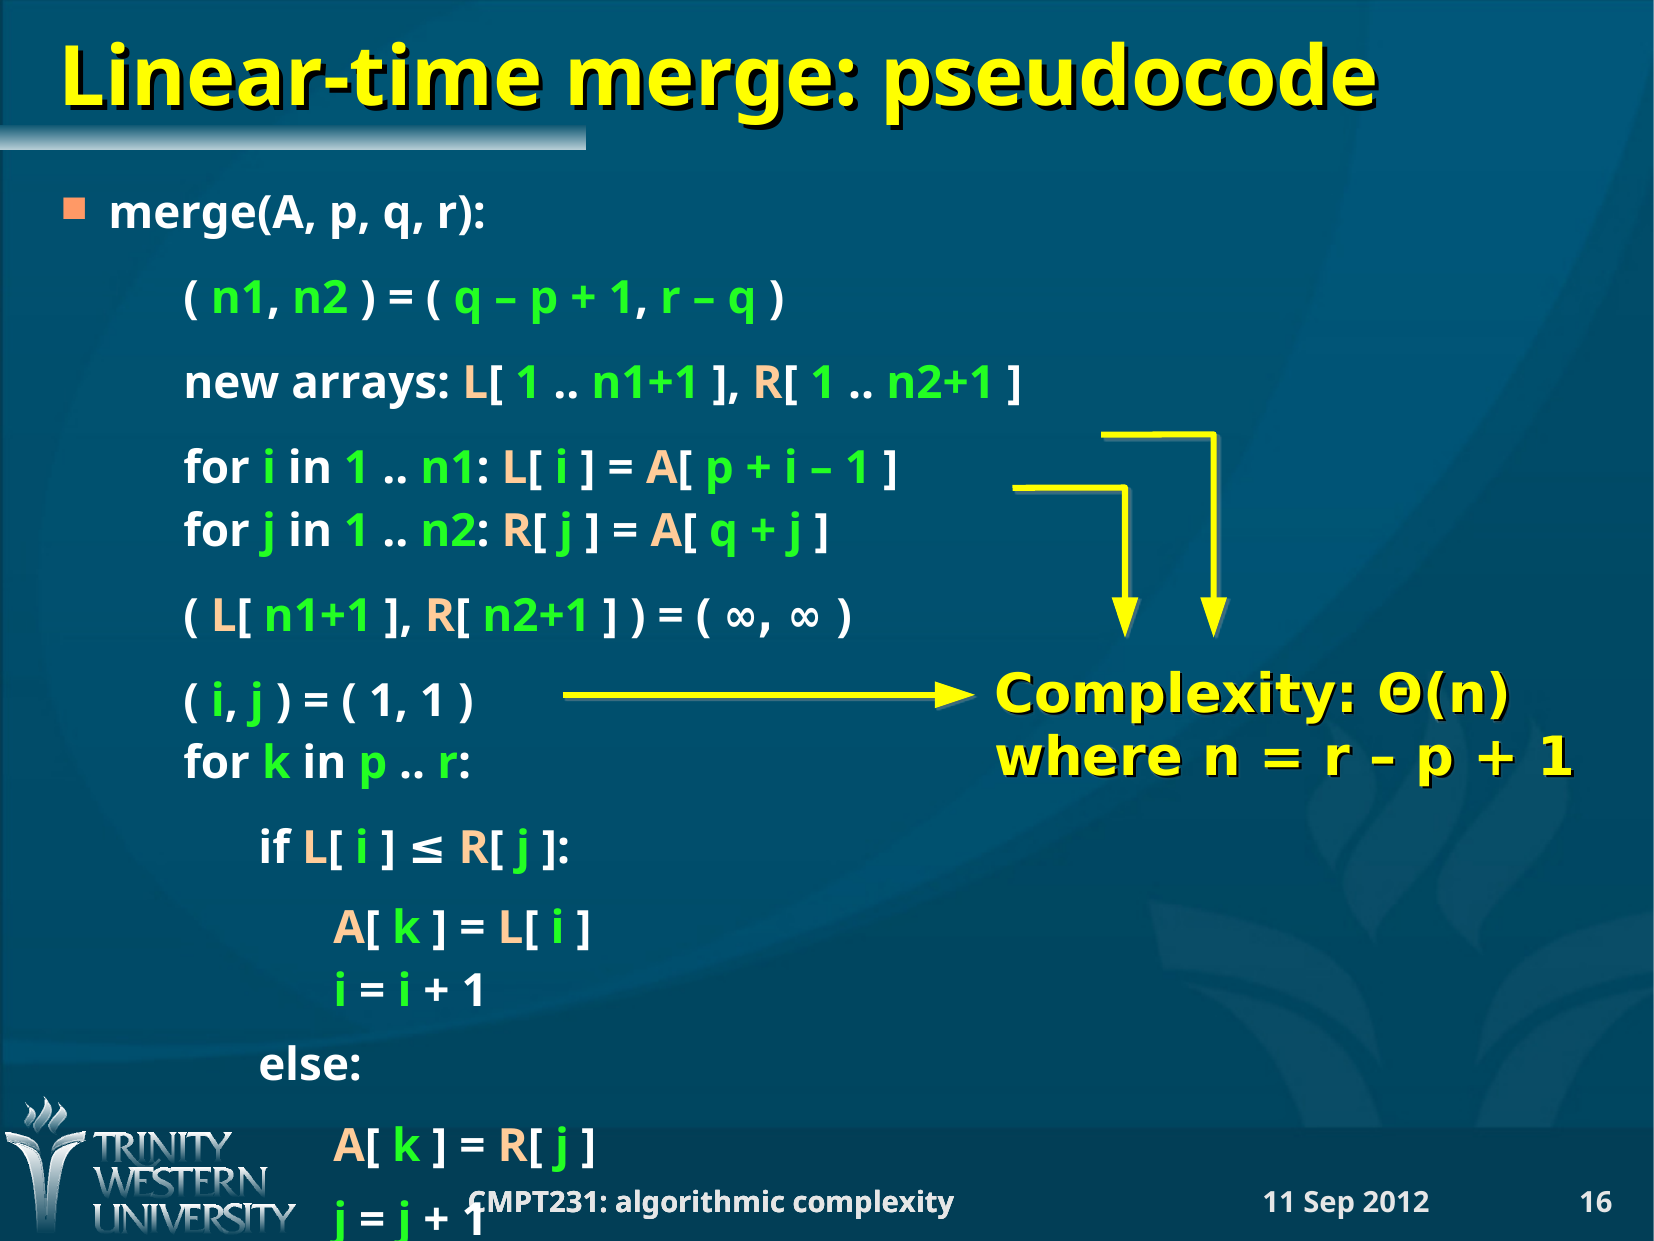

# Linear-time merge: pseudocode
merge(A, p, q, r):
( n1, n2 ) = ( q – p + 1, r – q )
new arrays: L[ 1 .. n1+1 ], R[ 1 .. n2+1 ]
for i in 1 .. n1: L[ i ] = A[ p + i – 1 ]
for j in 1 .. n2: R[ j ] = A[ q + j ]
( L[ n1+1 ], R[ n2+1 ] ) = ( ∞, ∞ )
( i, j ) = ( 1, 1 )
for k in p .. r:
if L[ i ] ≤ R[ j ]:
A[ k ] = L[ i ]
i = i + 1
else:
A[ k ] = R[ j ]
j = j + 1
Complexity: Θ(n)
where n = r – p + 1
CMPT231: algorithmic complexity
11 Sep 2012
16